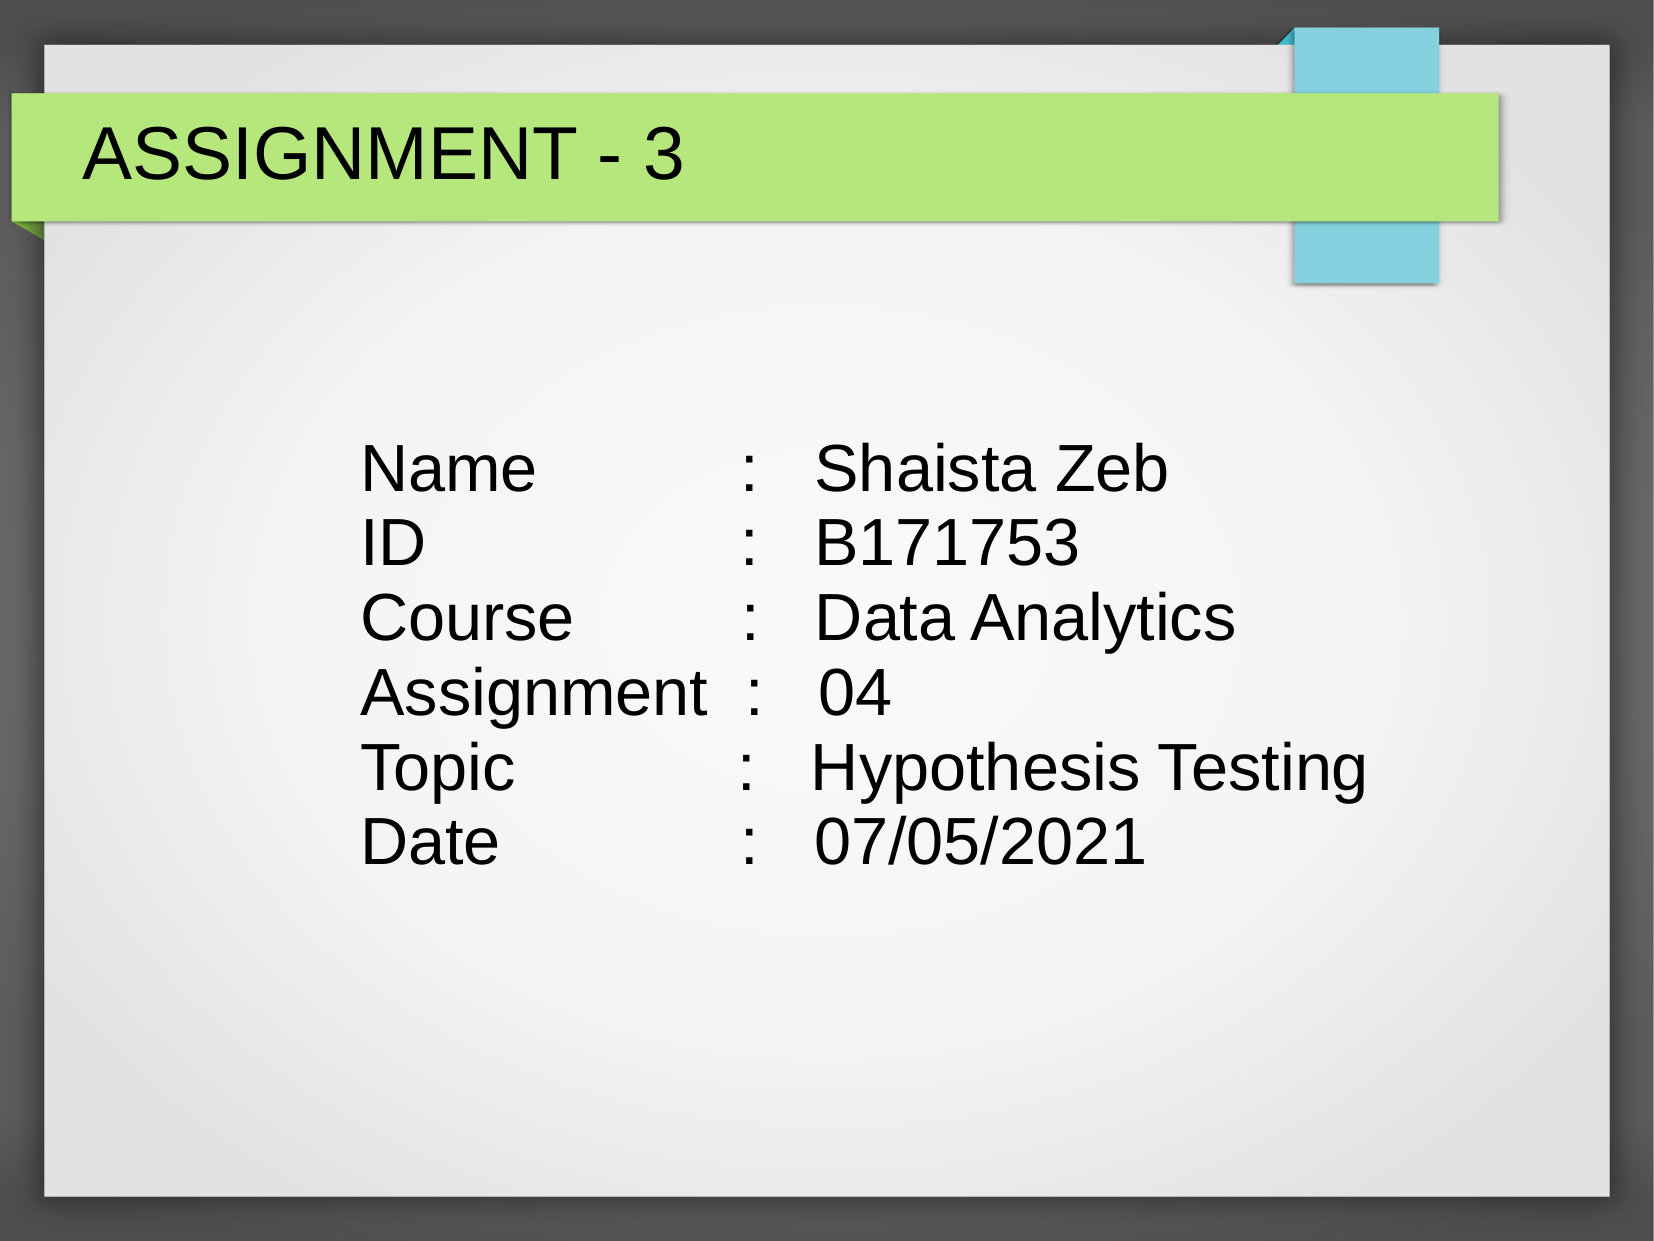

# ASSIGNMENT - 3
 Name : Shaista Zeb
 ID : B171753
 Course : Data Analytics
 Assignment : 04
 Topic : Hypothesis Testing
 Date : 07/05/2021